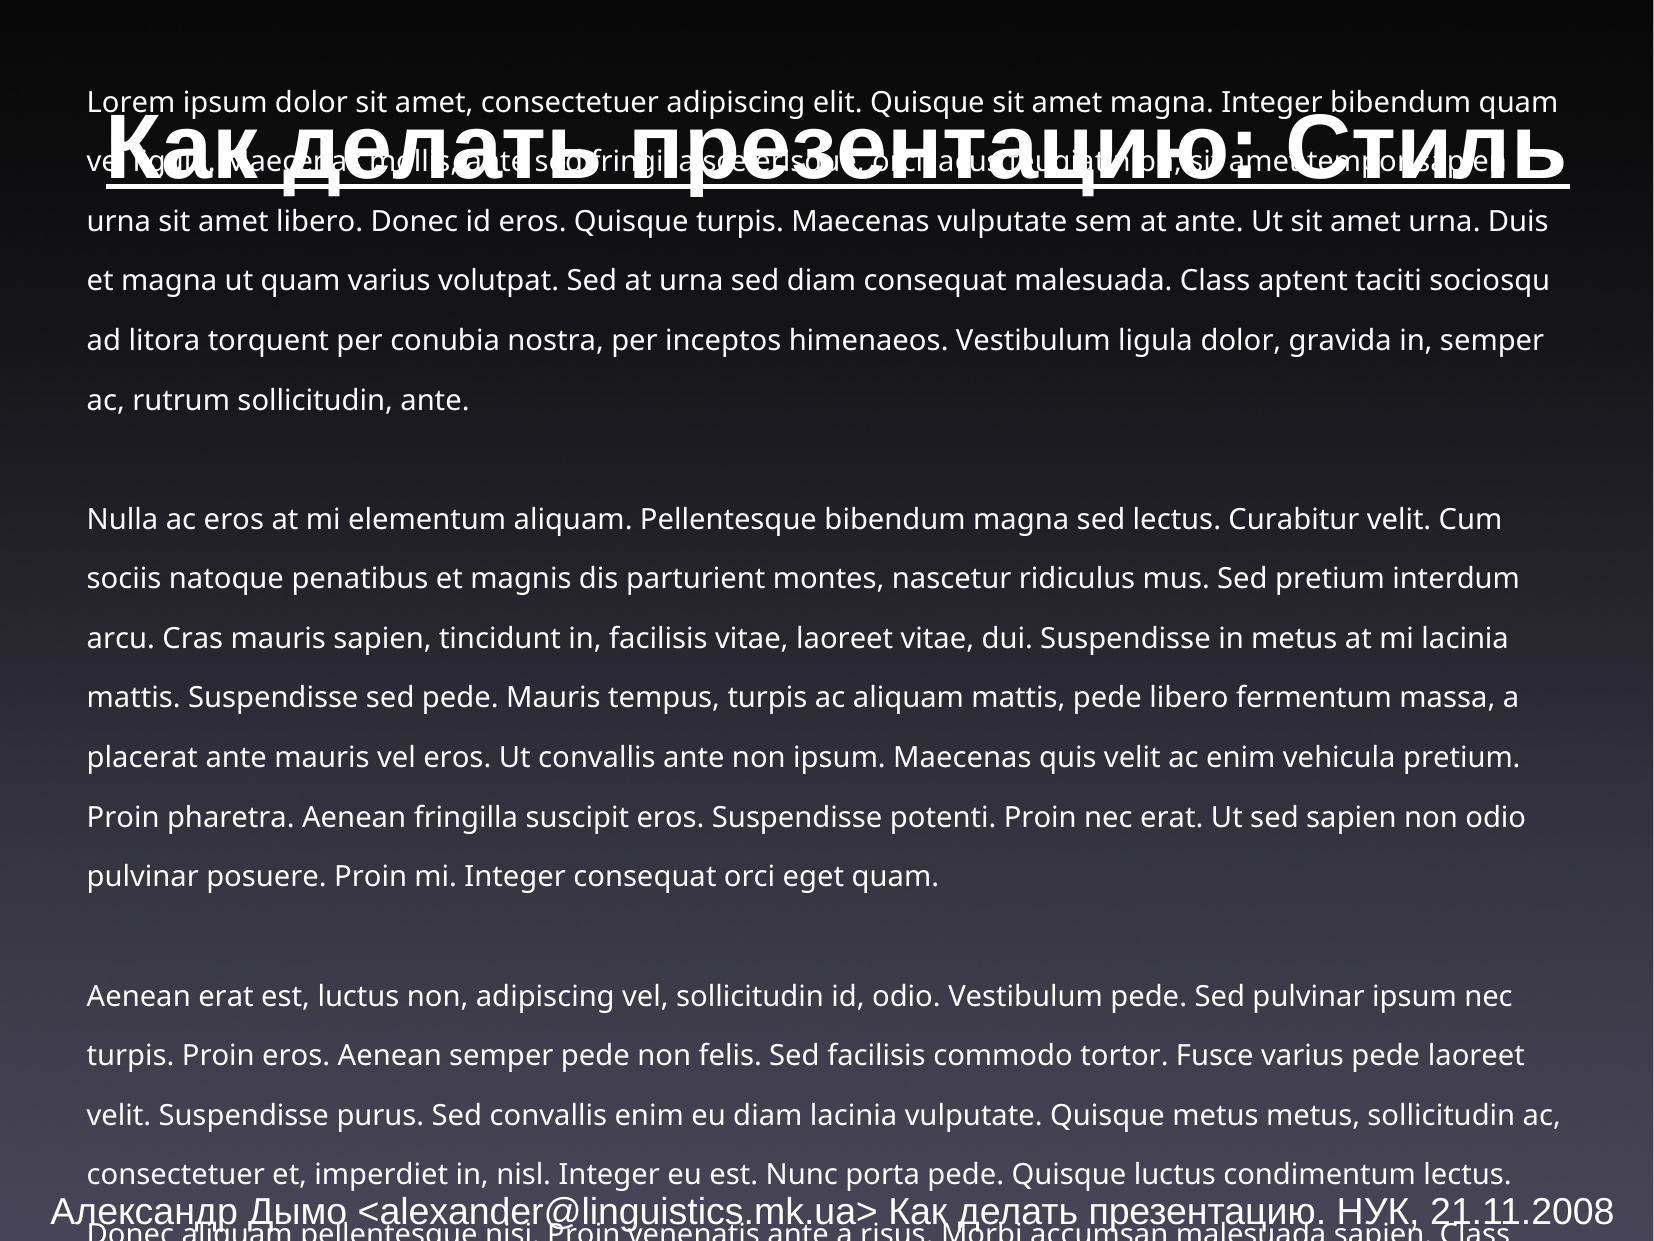

# Как делать презентацию: Стиль
Lorem ipsum dolor sit amet, consectetuer adipiscing elit. Quisque sit amet magna. Integer bibendum quam vel ligula. Maecenas mollis, ante sed fringilla scelerisque, orci lacus feugiat nibh, sit amet tempor sapien urna sit amet libero. Donec id eros. Quisque turpis. Maecenas vulputate sem at ante. Ut sit amet urna. Duis et magna ut quam varius volutpat. Sed at urna sed diam consequat malesuada. Class aptent taciti sociosqu ad litora torquent per conubia nostra, per inceptos himenaeos. Vestibulum ligula dolor, gravida in, semper ac, rutrum sollicitudin, ante.
Nulla ac eros at mi elementum aliquam. Pellentesque bibendum magna sed lectus. Curabitur velit. Cum sociis natoque penatibus et magnis dis parturient montes, nascetur ridiculus mus. Sed pretium interdum arcu. Cras mauris sapien, tincidunt in, facilisis vitae, laoreet vitae, dui. Suspendisse in metus at mi lacinia mattis. Suspendisse sed pede. Mauris tempus, turpis ac aliquam mattis, pede libero fermentum massa, a placerat ante mauris vel eros. Ut convallis ante non ipsum. Maecenas quis velit ac enim vehicula pretium. Proin pharetra. Aenean fringilla suscipit eros. Suspendisse potenti. Proin nec erat. Ut sed sapien non odio pulvinar posuere. Proin mi. Integer consequat orci eget quam.
Aenean erat est, luctus non, adipiscing vel, sollicitudin id, odio. Vestibulum pede. Sed pulvinar ipsum nec turpis. Proin eros. Aenean semper pede non felis. Sed facilisis commodo tortor. Fusce varius pede laoreet velit. Suspendisse purus. Sed convallis enim eu diam lacinia vulputate. Quisque metus metus, sollicitudin ac, consectetuer et, imperdiet in, nisl. Integer eu est. Nunc porta pede. Quisque luctus condimentum lectus. Donec aliquam pellentesque nisi. Proin venenatis ante a risus. Morbi accumsan malesuada sapien. Class aptent taciti sociosqu ad litora torquent per conubia nostra, per inceptos himenaeos.
Александр Дымо <alexander@linguistics.mk.ua> Как делать презентацию. НУК, 21.11.2008